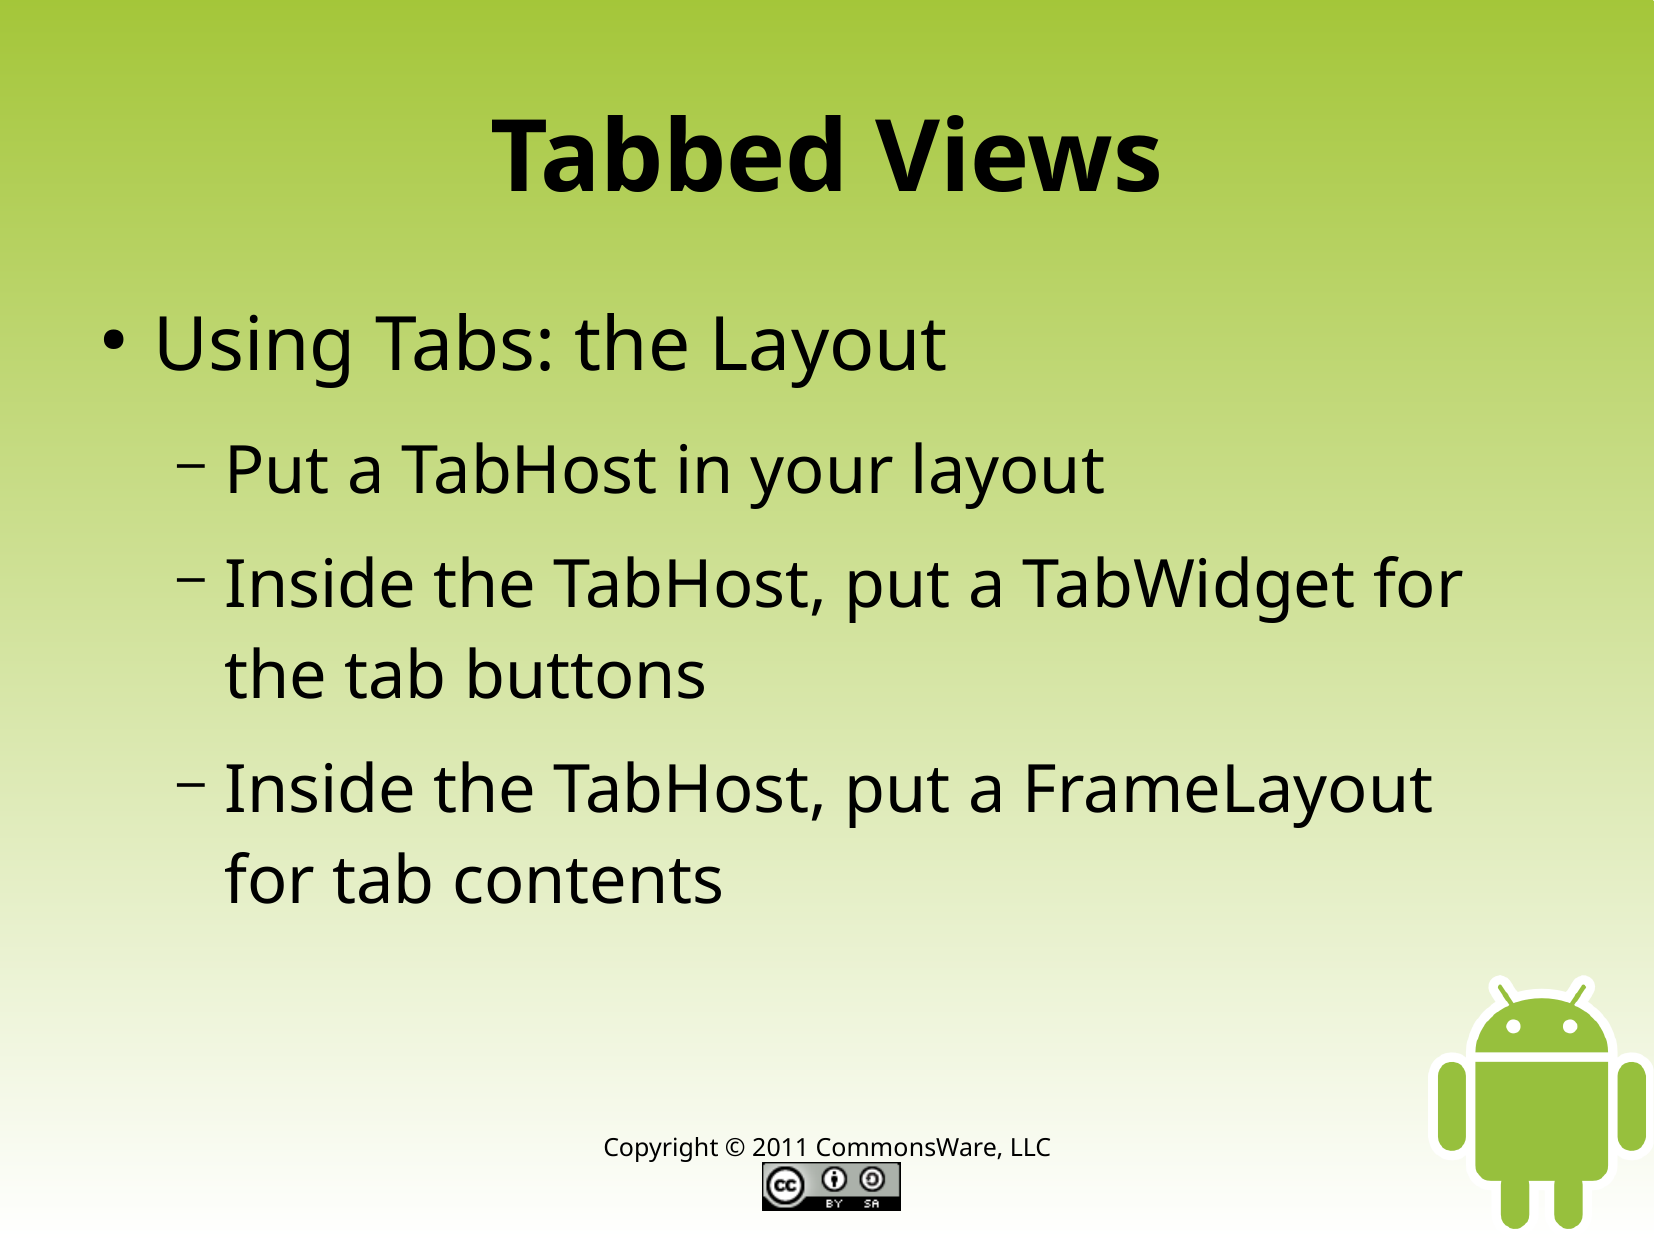

# Tabbed Views
Using Tabs: the Layout
Put a TabHost in your layout
Inside the TabHost, put a TabWidget for the tab buttons
Inside the TabHost, put a FrameLayout for tab contents